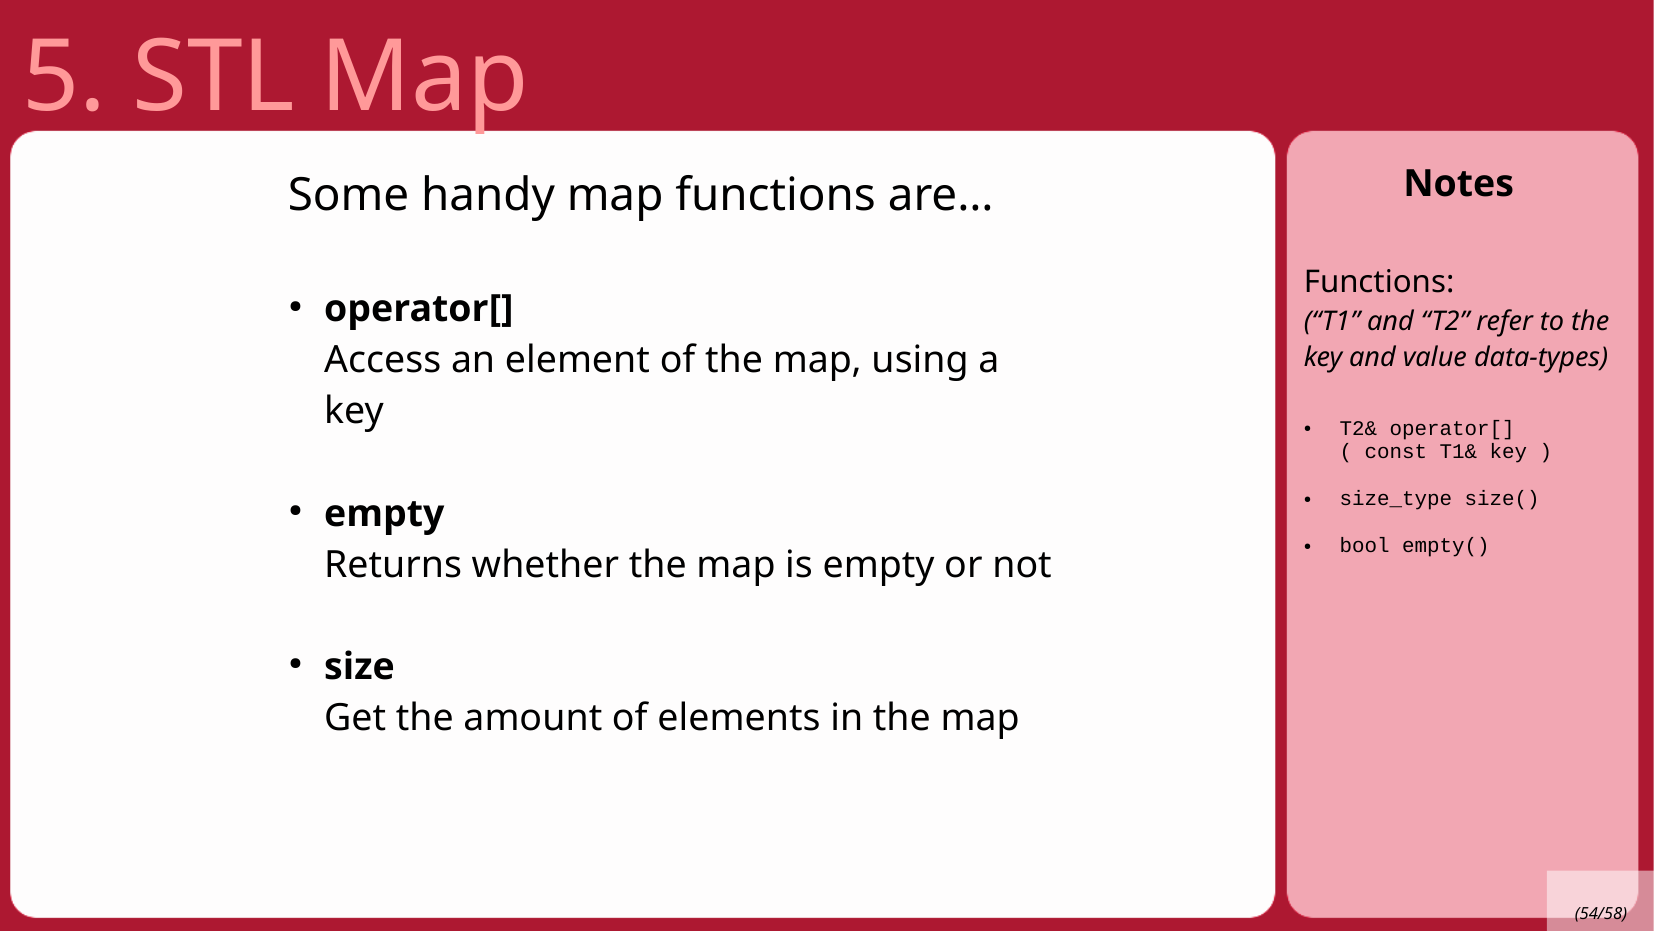

# 5. STL Map
Notes
Functions:
(“T1” and “T2” refer to the key and value data-types)
T2& operator[]
( const T1& key )
size_type size()
bool empty()
Some handy map functions are…
operator[]
Access an element of the map, using a key
empty
Returns whether the map is empty or not
size
Get the amount of elements in the map